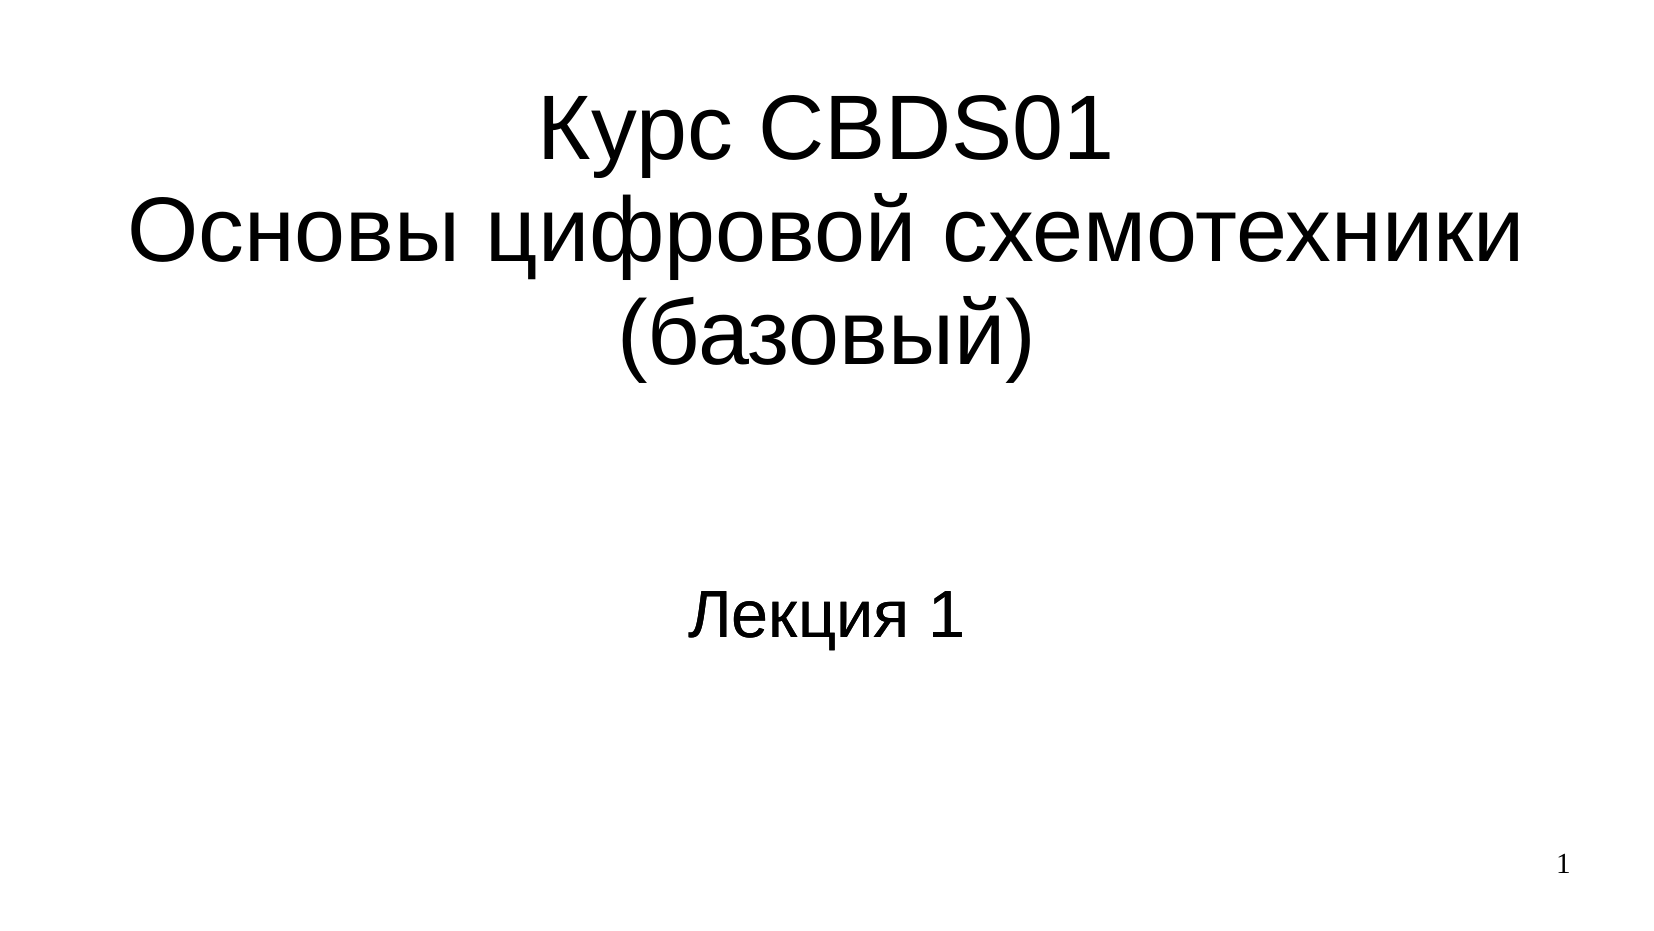

# Курс СBDS01 Основы цифровой схемотехники (базовый)
Лекция 1
Лекция 1
1